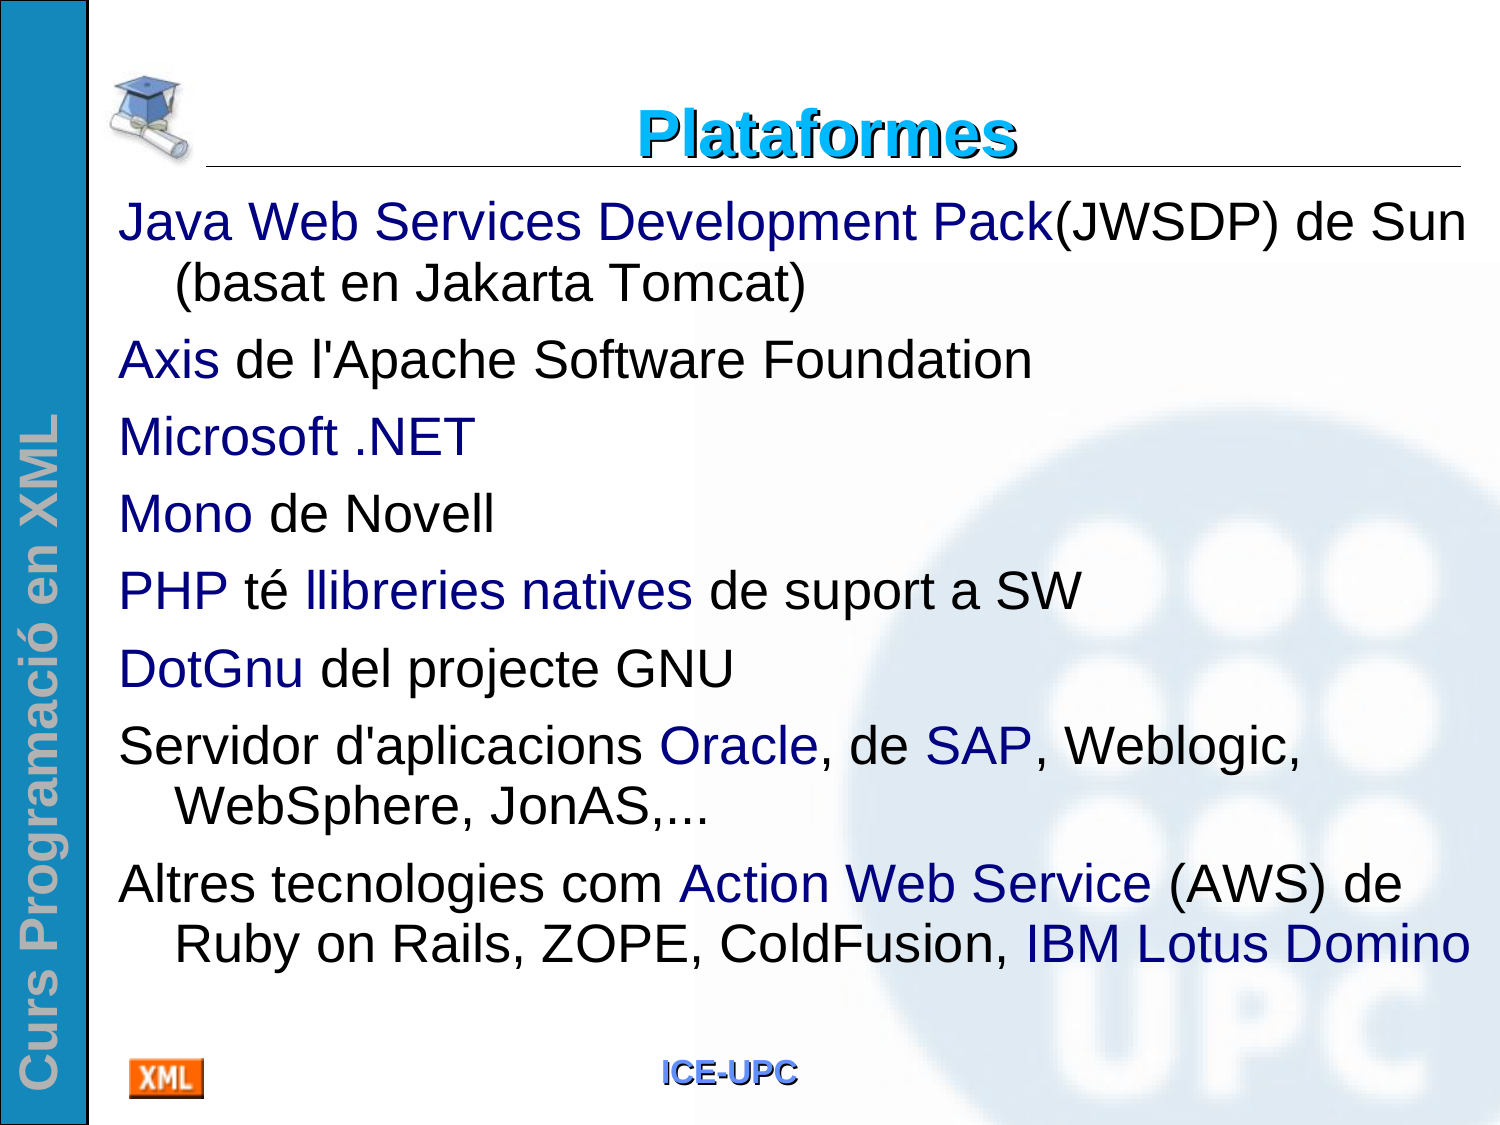

# Plataformes
Java Web Services Development Pack(JWSDP) de Sun (basat en Jakarta Tomcat)
Axis de l'Apache Software Foundation
Microsoft .NET
Mono de Novell
PHP té llibreries natives de suport a SW
DotGnu del projecte GNU
Servidor d'aplicacions Oracle, de SAP, Weblogic, WebSphere, JonAS,...
Altres tecnologies com Action Web Service (AWS) de Ruby on Rails, ZOPE, ColdFusion, IBM Lotus Domino